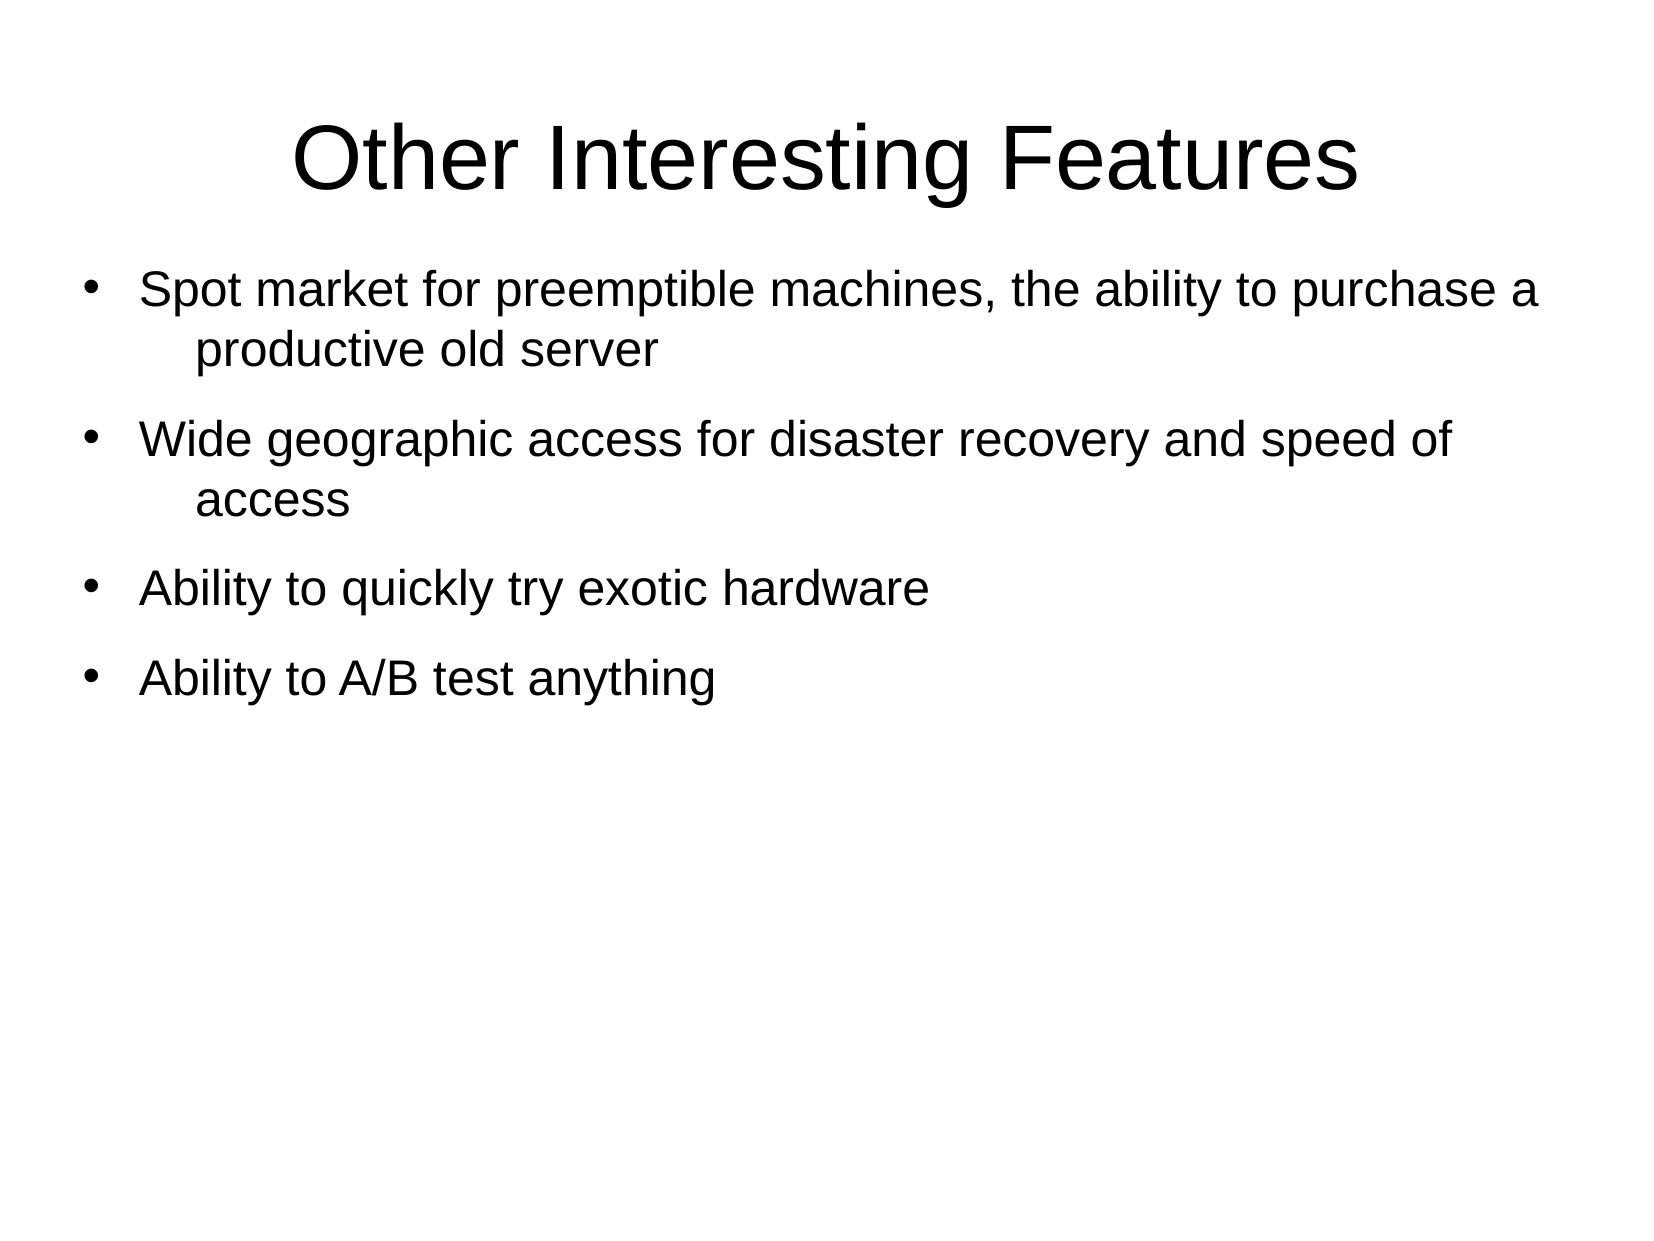

# Other Interesting Features
Spot market for preemptible machines, the ability to purchase a productive old server
Wide geographic access for disaster recovery and speed of access
Ability to quickly try exotic hardware
Ability to A/B test anything